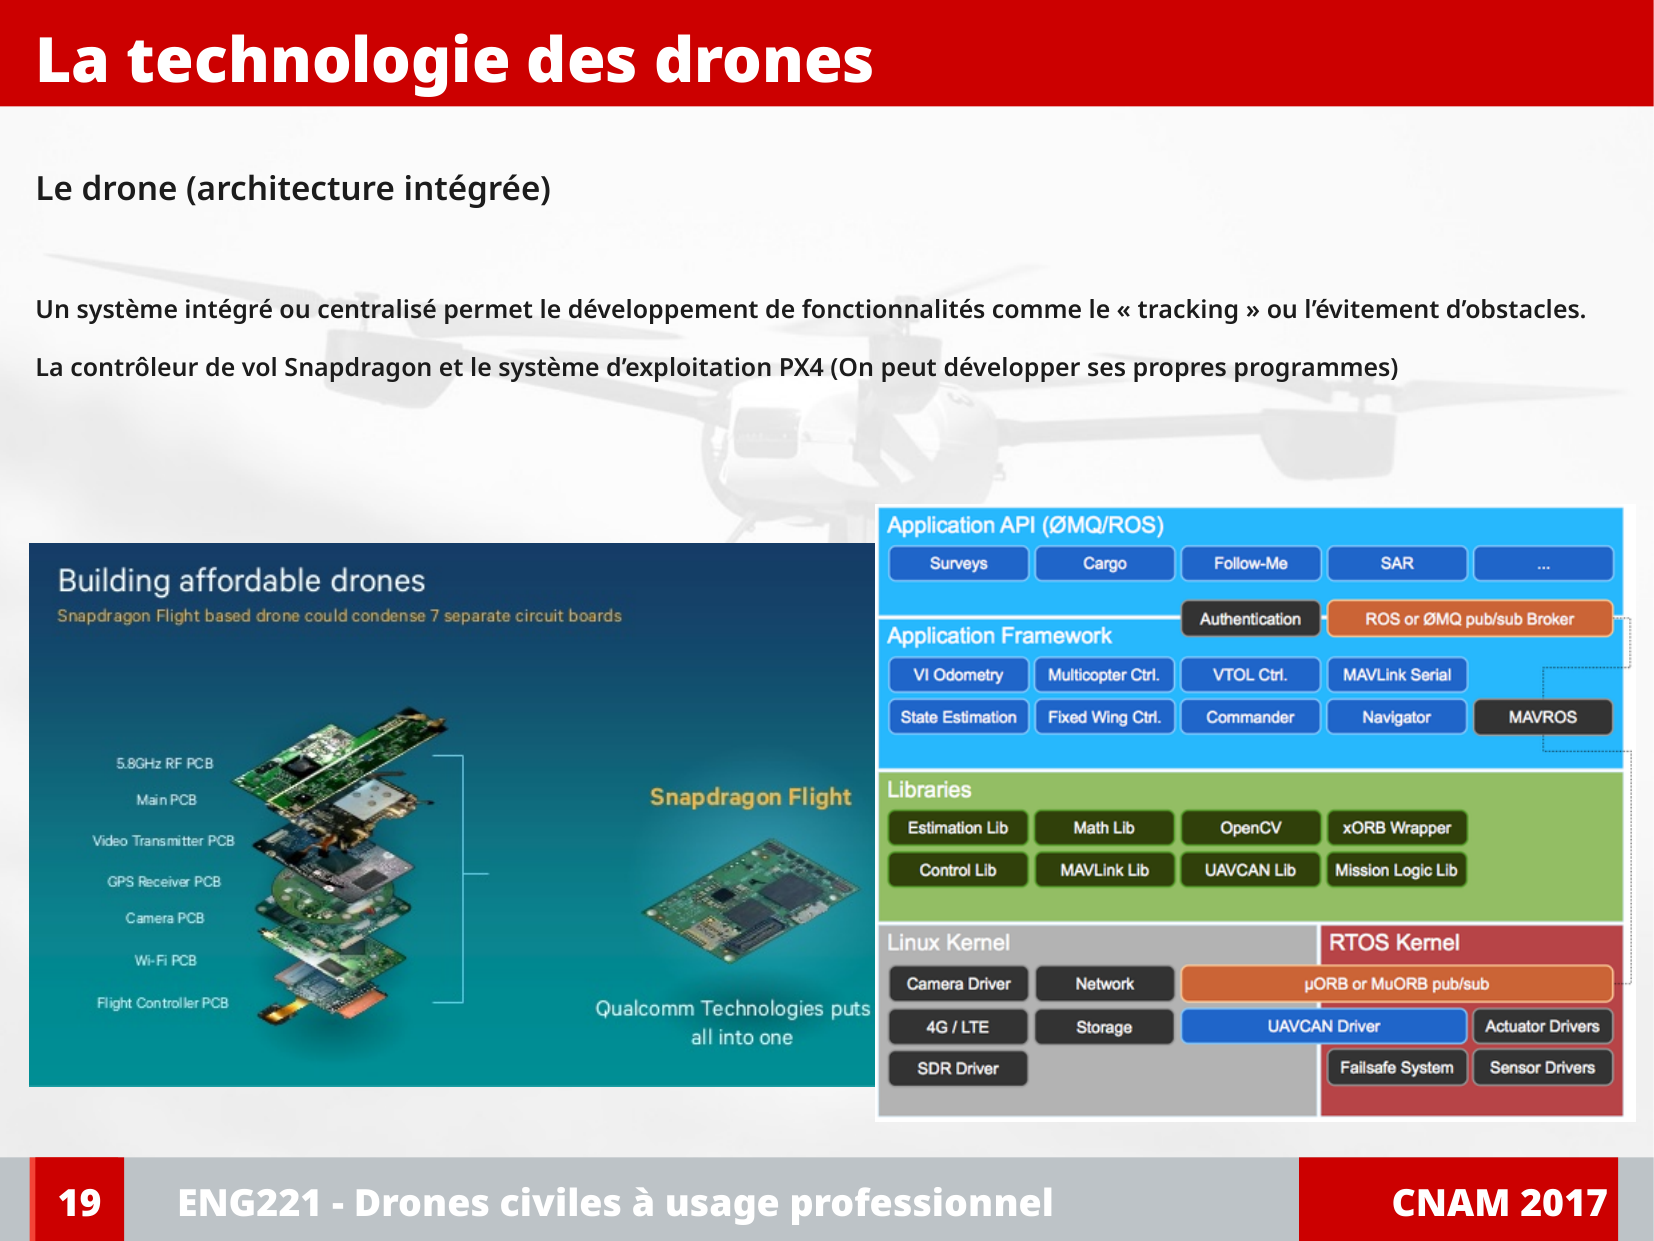

# La technologie des drones
Le drone (architecture intégrée)
Un système intégré ou centralisé permet le développement de fonctionnalités comme le « tracking » ou l’évitement d’obstacles.
La contrôleur de vol Snapdragon et le système d’exploitation PX4 (On peut développer ses propres programmes)
19
ENG221 - Drones civiles à usage professionnel